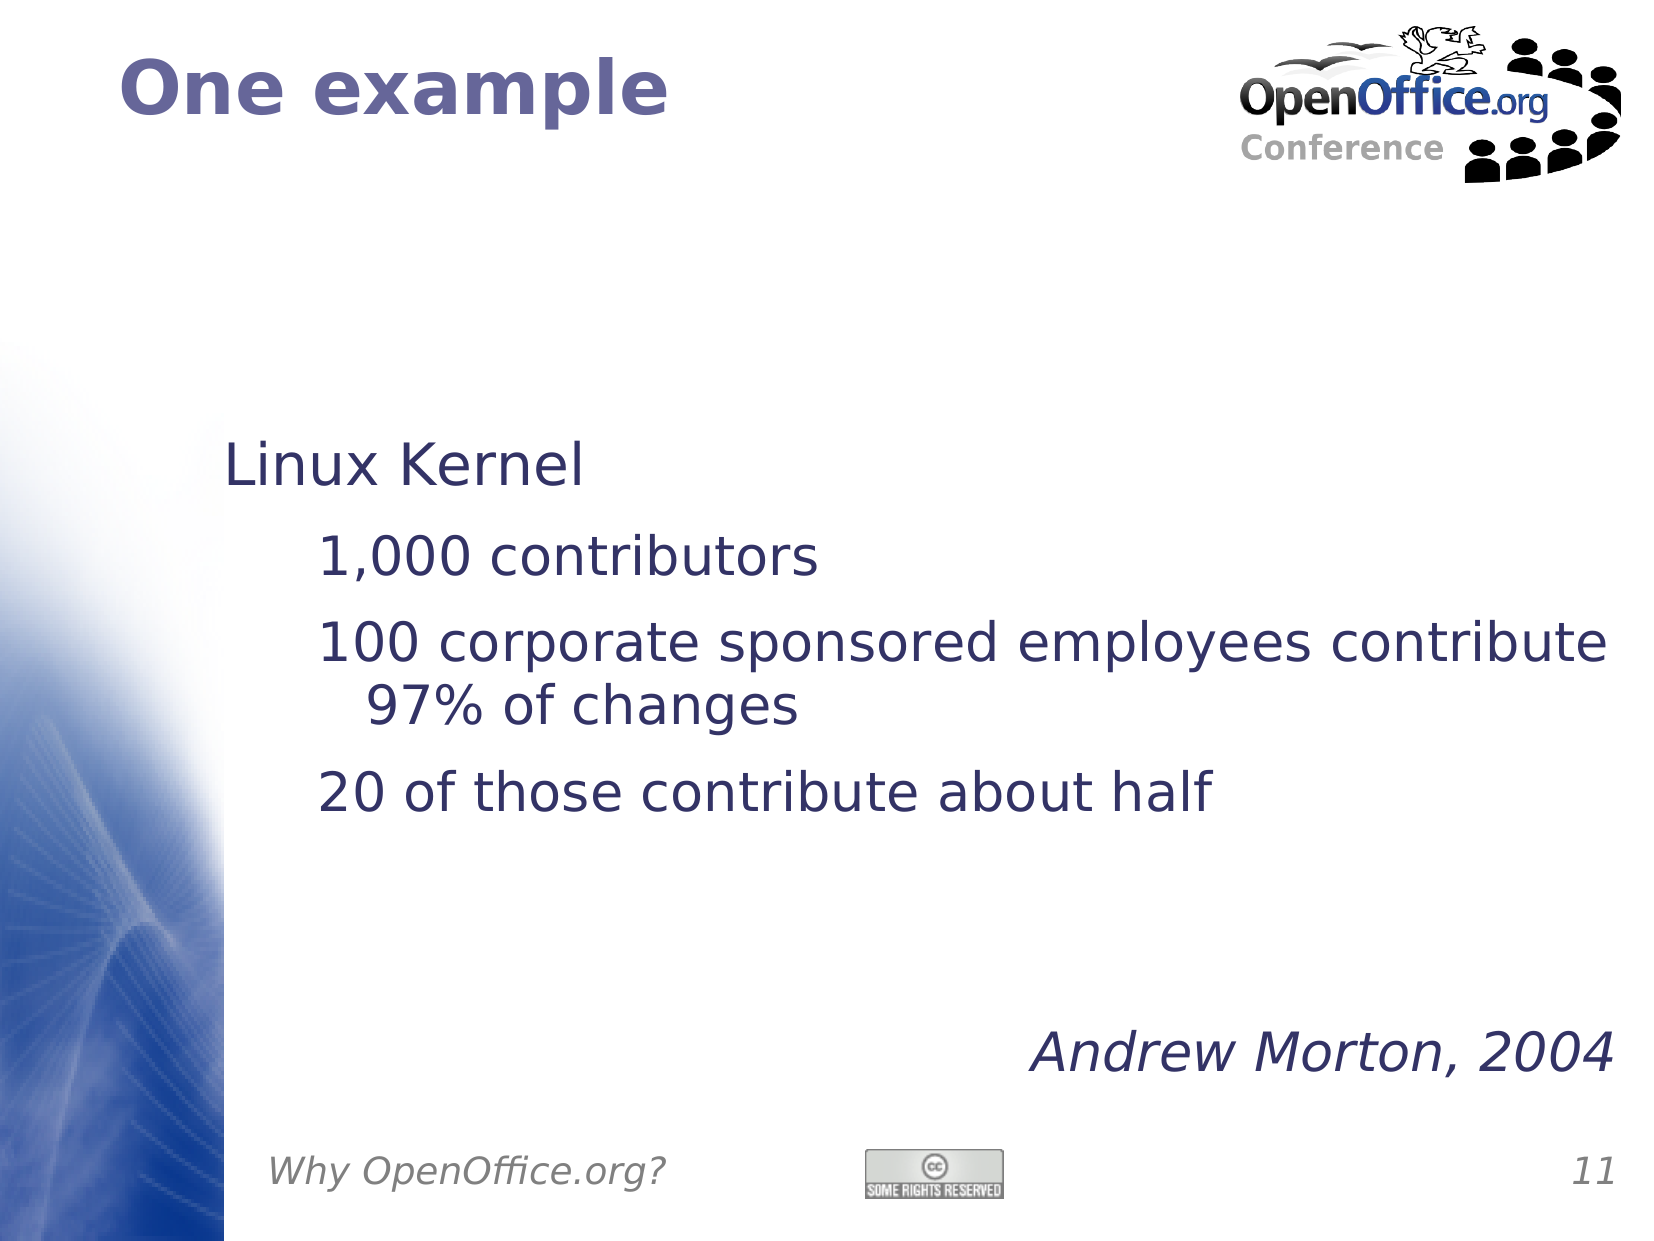

# One example
Linux Kernel
1,000 contributors
100 corporate sponsored employees contribute 97% of changes
20 of those contribute about half
Andrew Morton, 2004